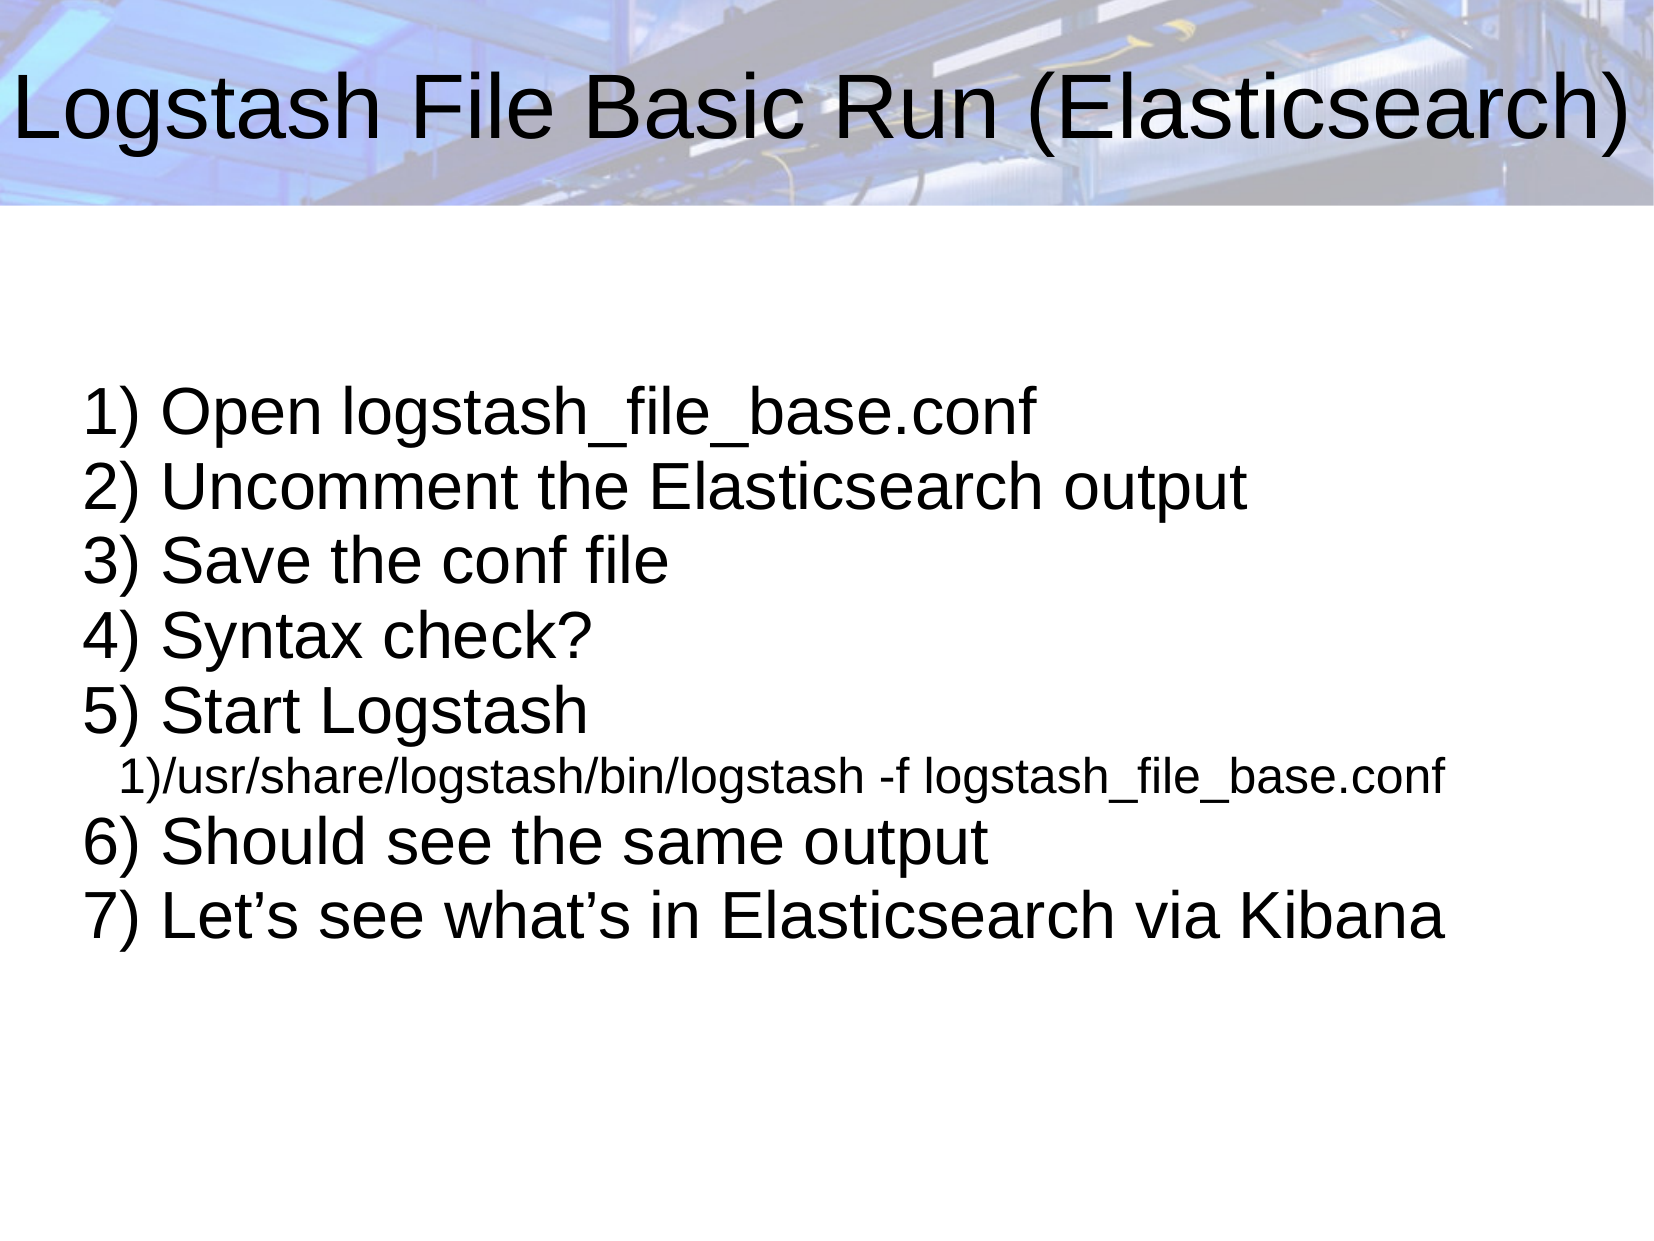

# Logstash File Basic Run (Elasticsearch)
 Open logstash_file_base.conf
 Uncomment the Elasticsearch output
 Save the conf file
 Syntax check?
 Start Logstash
/usr/share/logstash/bin/logstash -f logstash_file_base.conf
 Should see the same output
 Let’s see what’s in Elasticsearch via Kibana